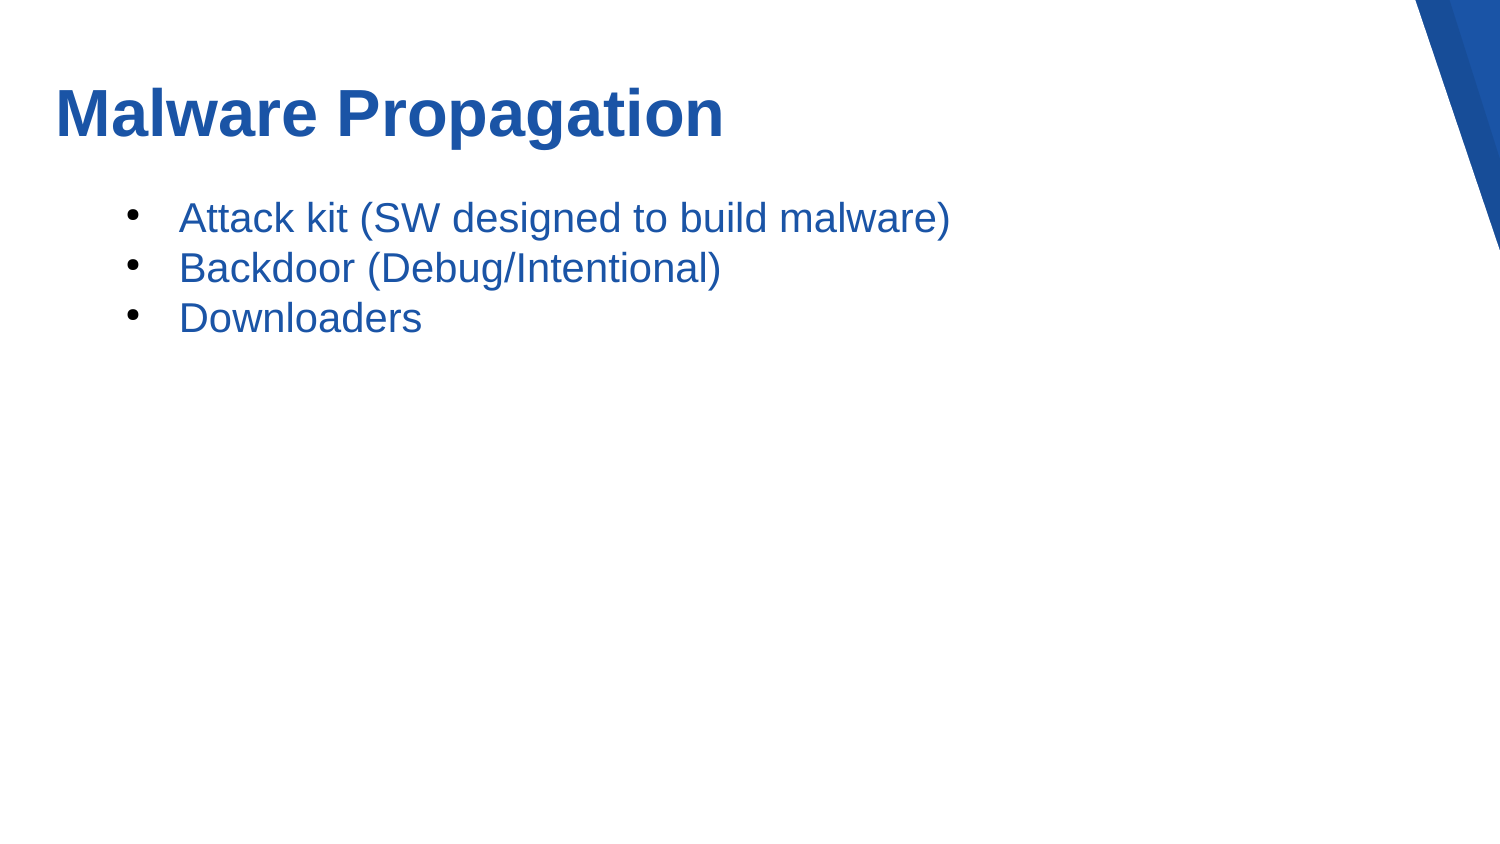

Malware Propagation
# Attack kit (SW designed to build malware)
Backdoor (Debug/Intentional)
Downloaders